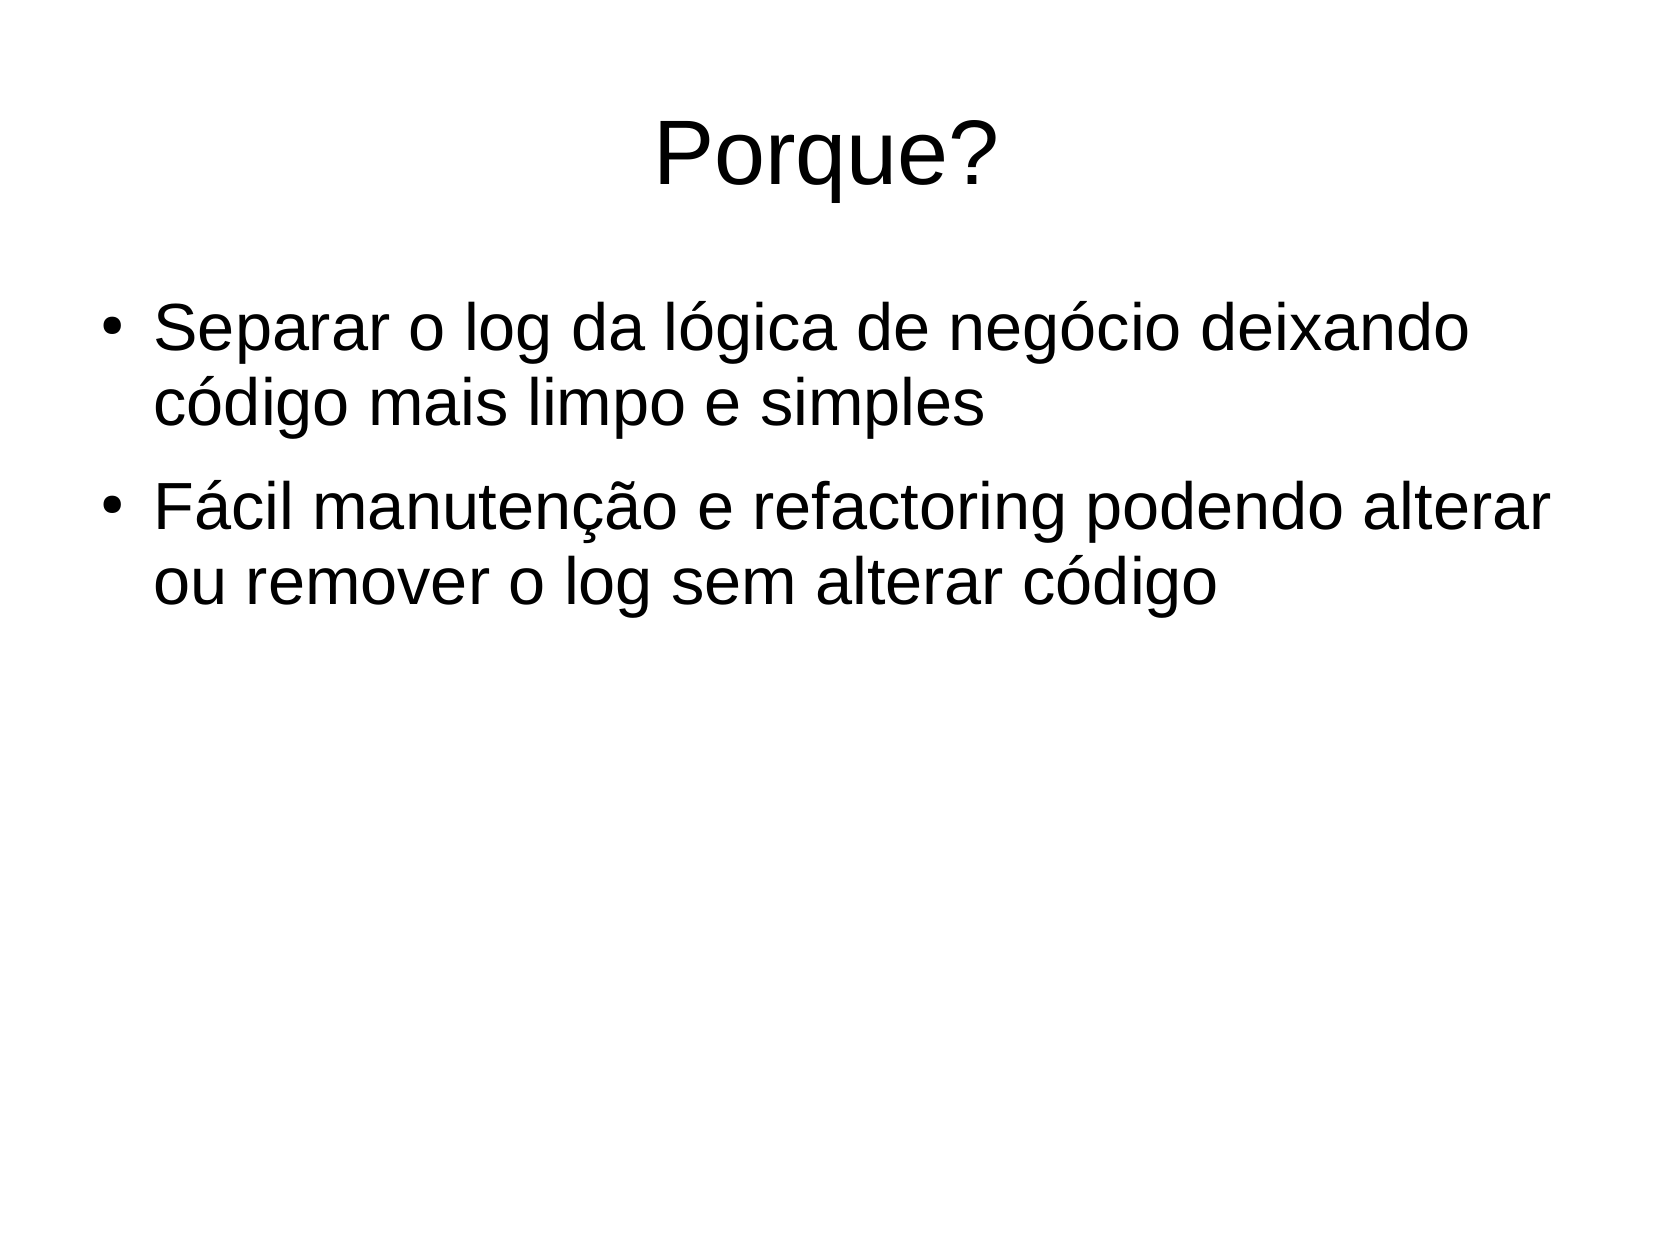

# Porque?
Separar o log da lógica de negócio deixando código mais limpo e simples
Fácil manutenção e refactoring podendo alterar ou remover o log sem alterar código